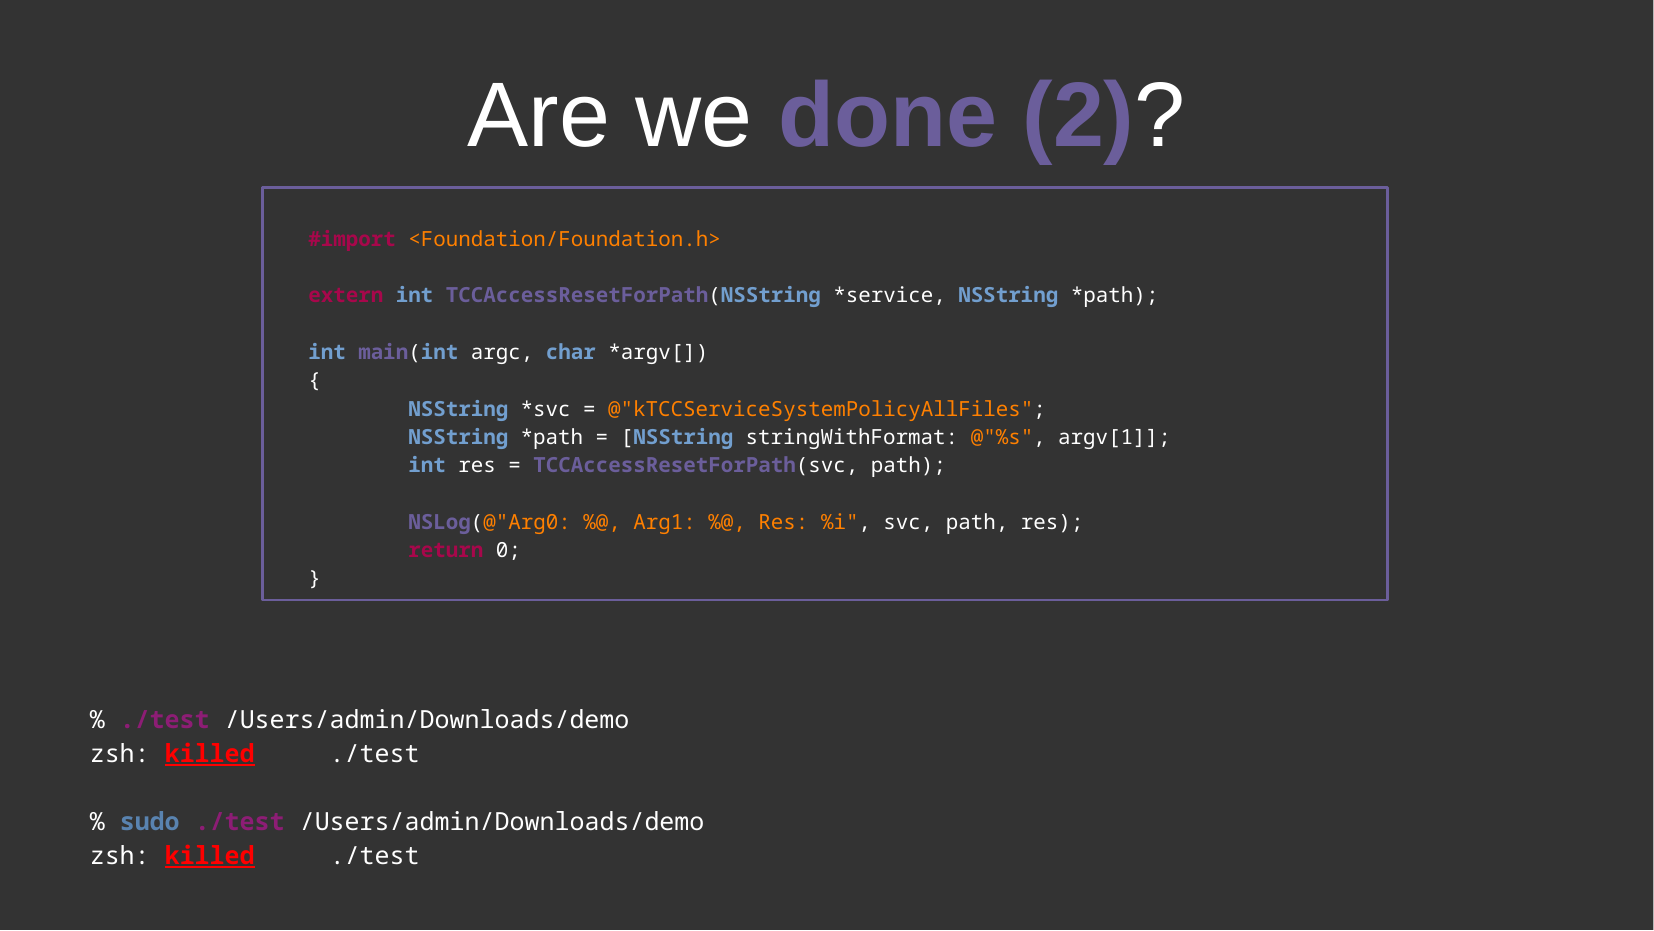

# Are we done (2)?
#import <Foundation/Foundation.h>
extern int TCCAccessResetForPath(NSString *service, NSString *path);
int main(int argc, char *argv[])
{
 NSString *svc = @"kTCCServiceSystemPolicyAllFiles";
 NSString *path = [NSString stringWithFormat: @"%s", argv[1]];
 int res = TCCAccessResetForPath(svc, path);
 NSLog(@"Arg0: %@, Arg1: %@, Res: %i", svc, path, res);
 return 0;
}
% ./test /Users/admin/Downloads/demo
zsh: killed ./test
% sudo ./test /Users/admin/Downloads/demo
zsh: killed ./test